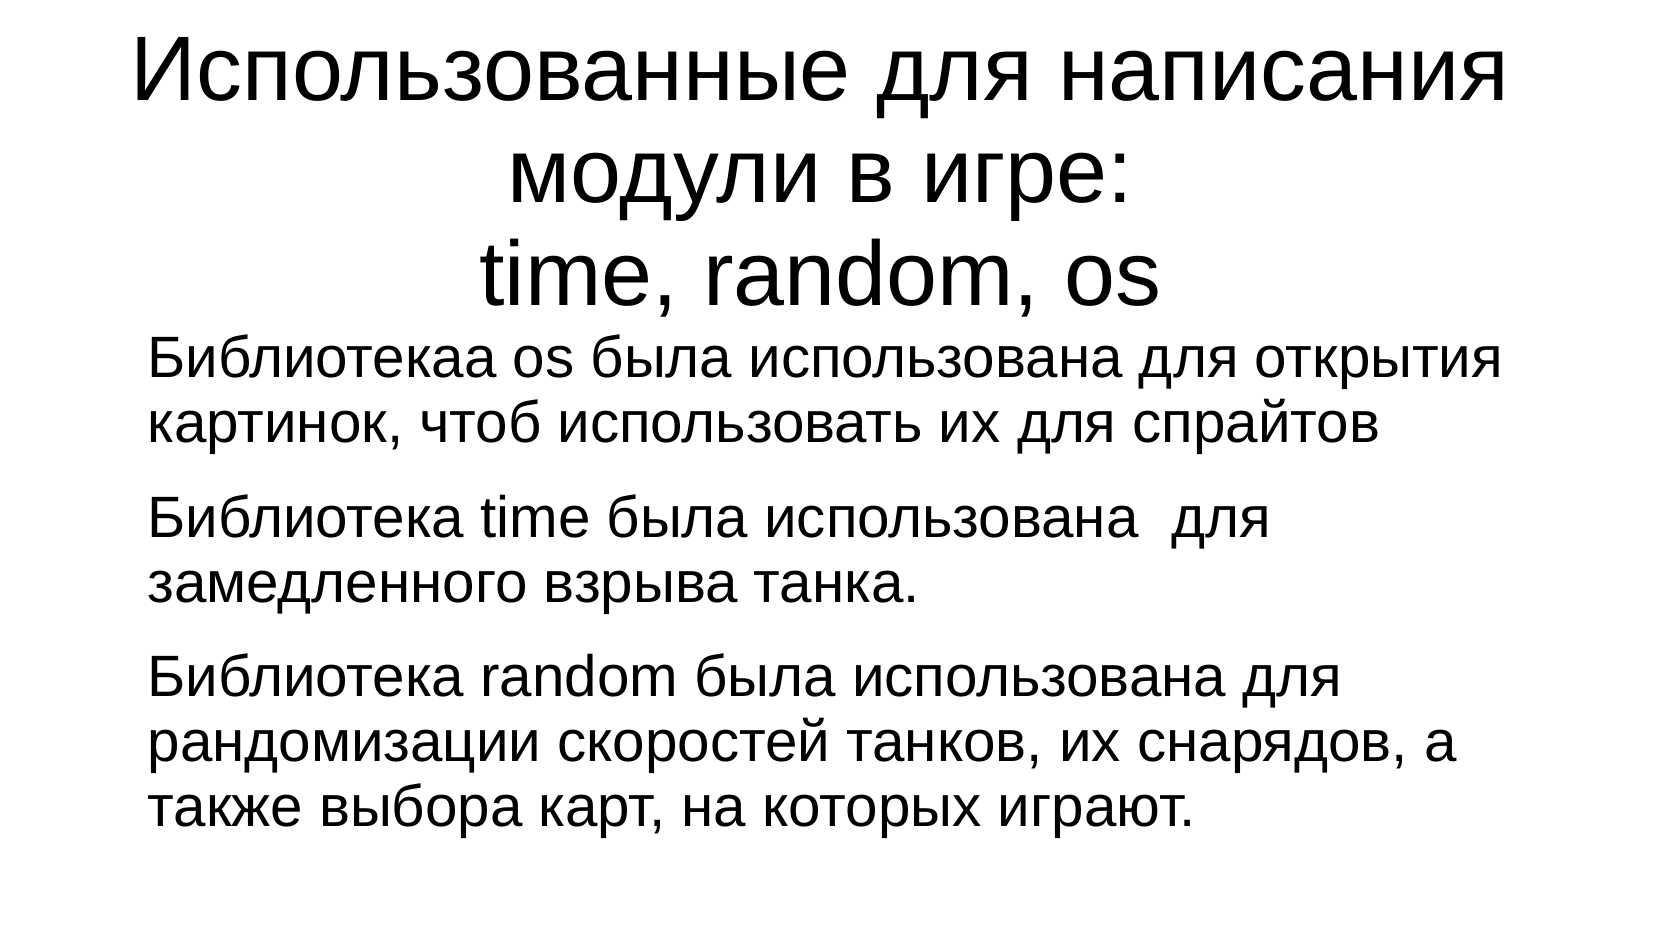

# Использованные для написания модули в игре: time, random, os
Библиотекаа os была использована для открытия картинок, чтоб использовать их для спрайтов
Библиотека time была использована для замедленного взрыва танка.
Библиотека random была использована для рандомизации скоростей танков, их снарядов, а также выбора карт, на которых играют.